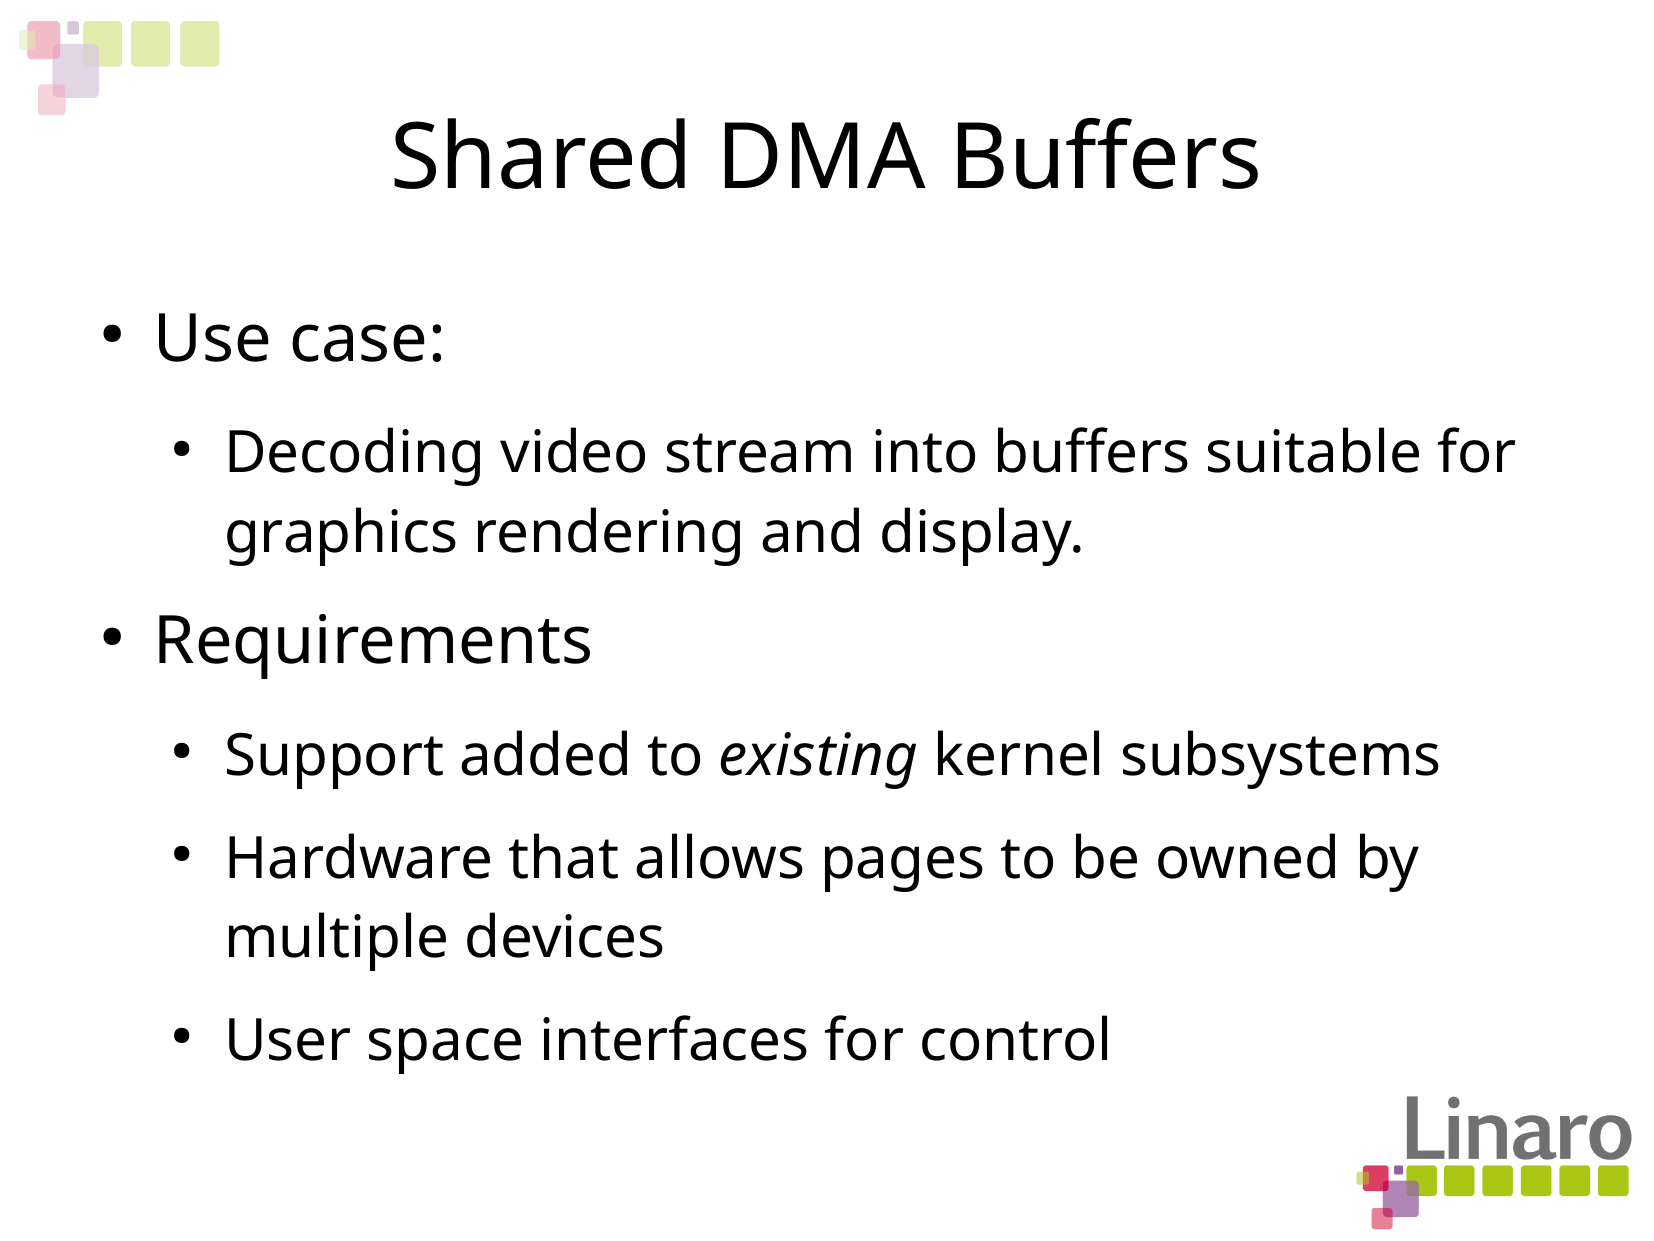

# Shared DMA Buffers
Use case:
Decoding video stream into buffers suitable for graphics rendering and display.
Requirements
Support added to existing kernel subsystems
Hardware that allows pages to be owned by multiple devices
User space interfaces for control